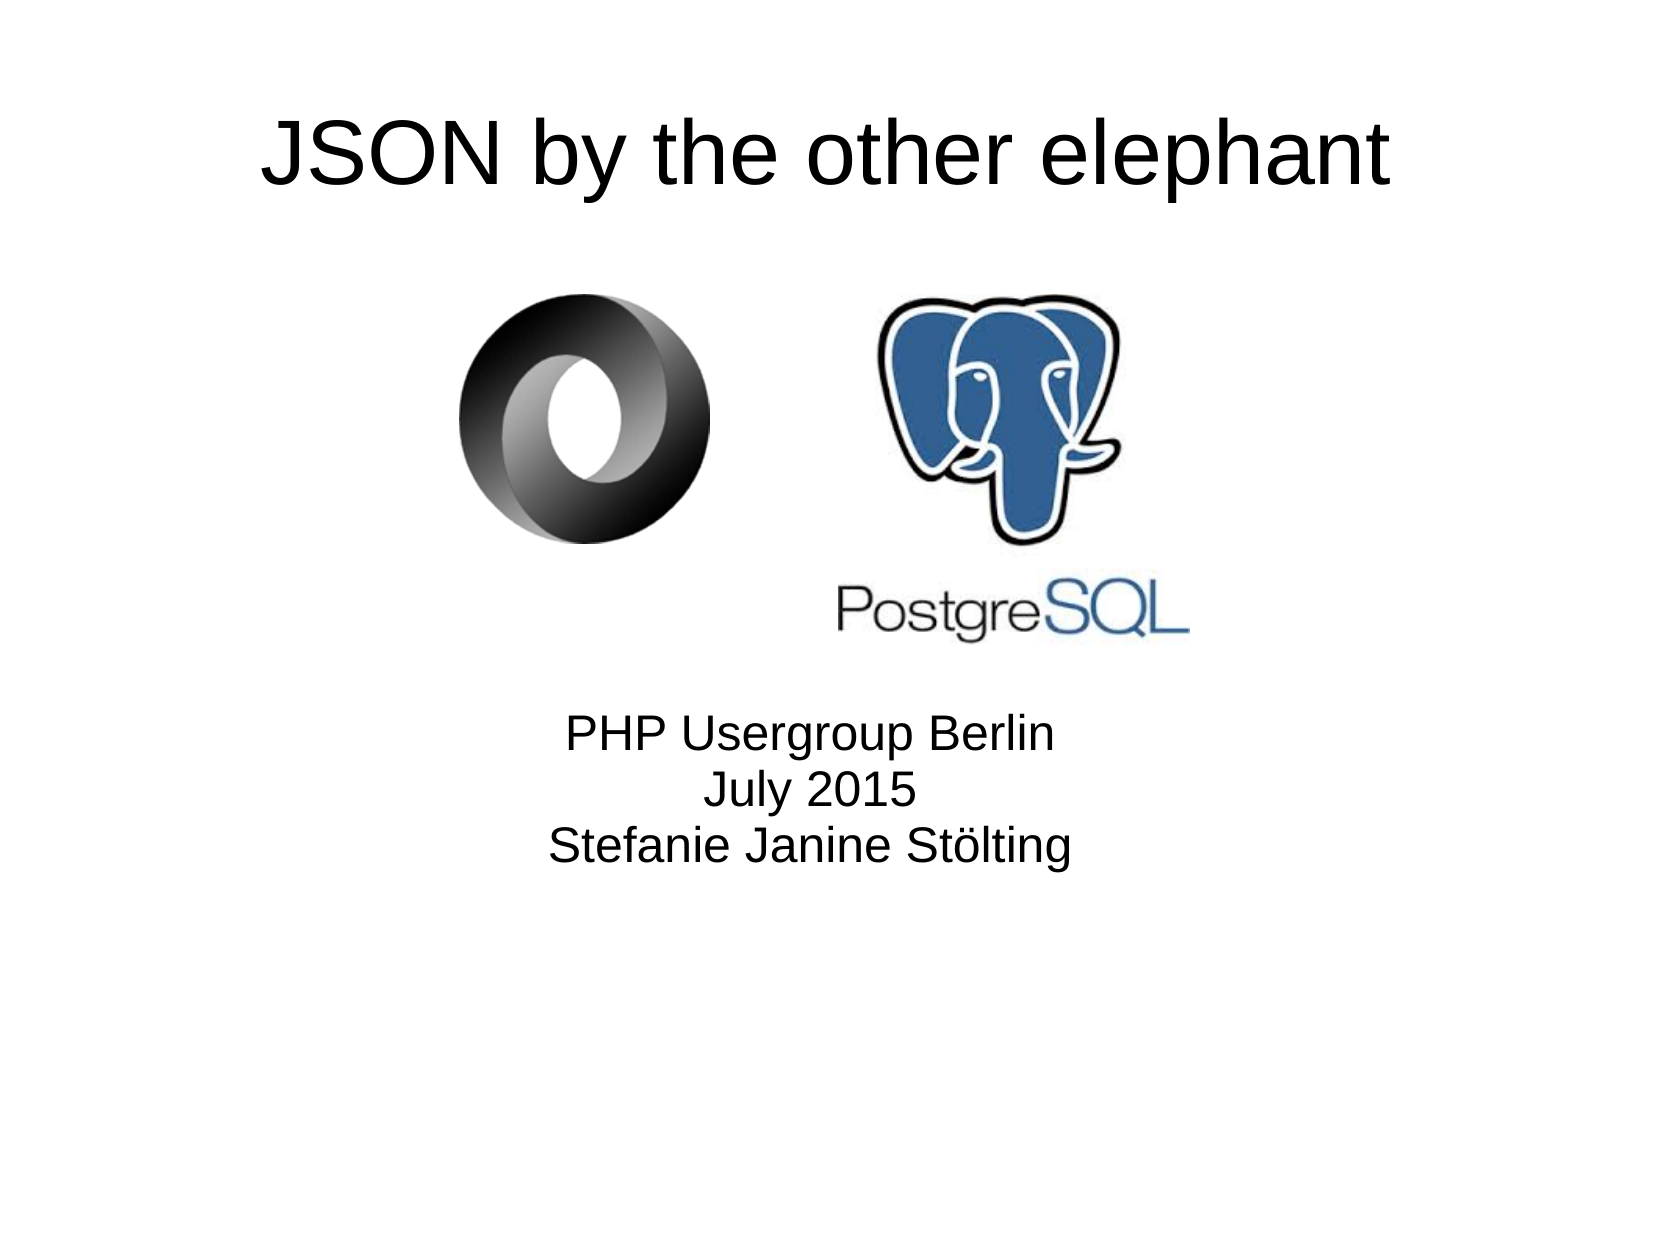

# JSON by the other elephant
PHP Usergroup Berlin
July 2015
Stefanie Janine Stölting